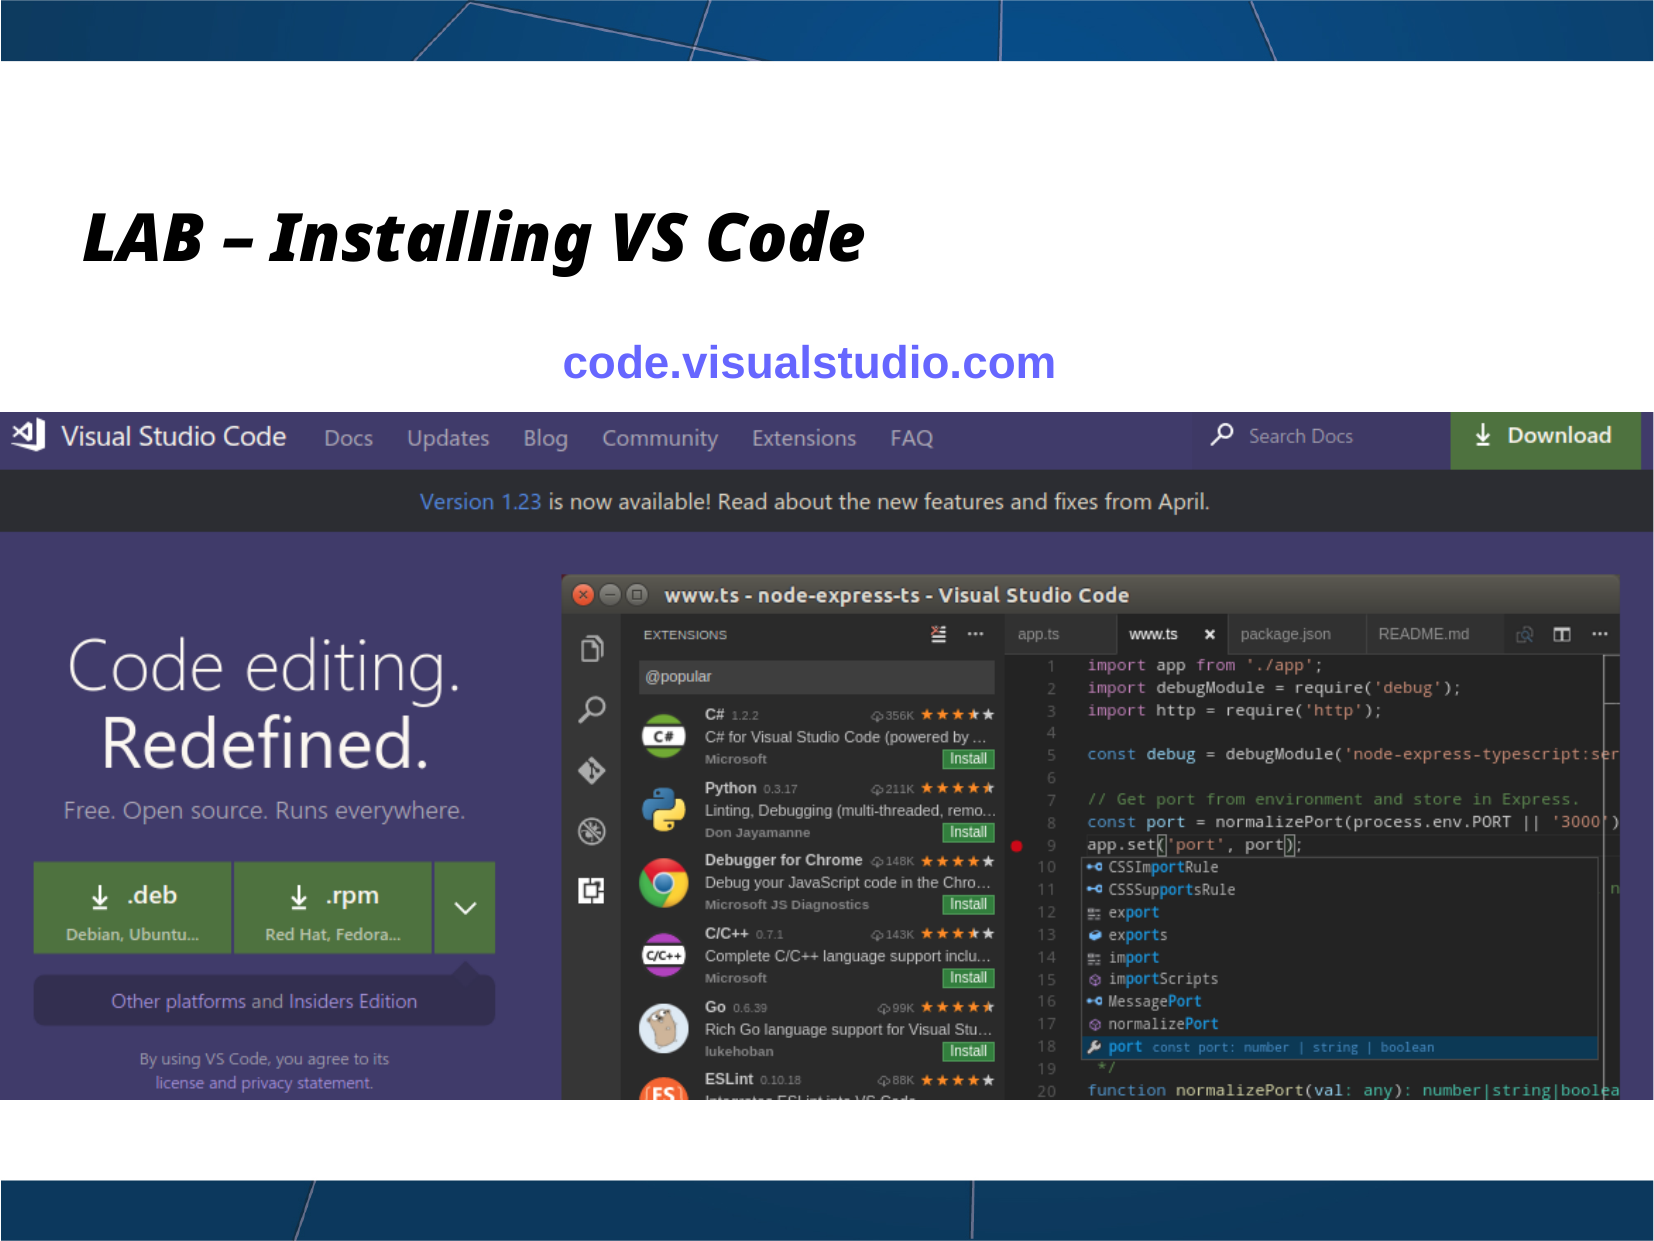

# LAB – Installing VS Code
code.visualstudio.com